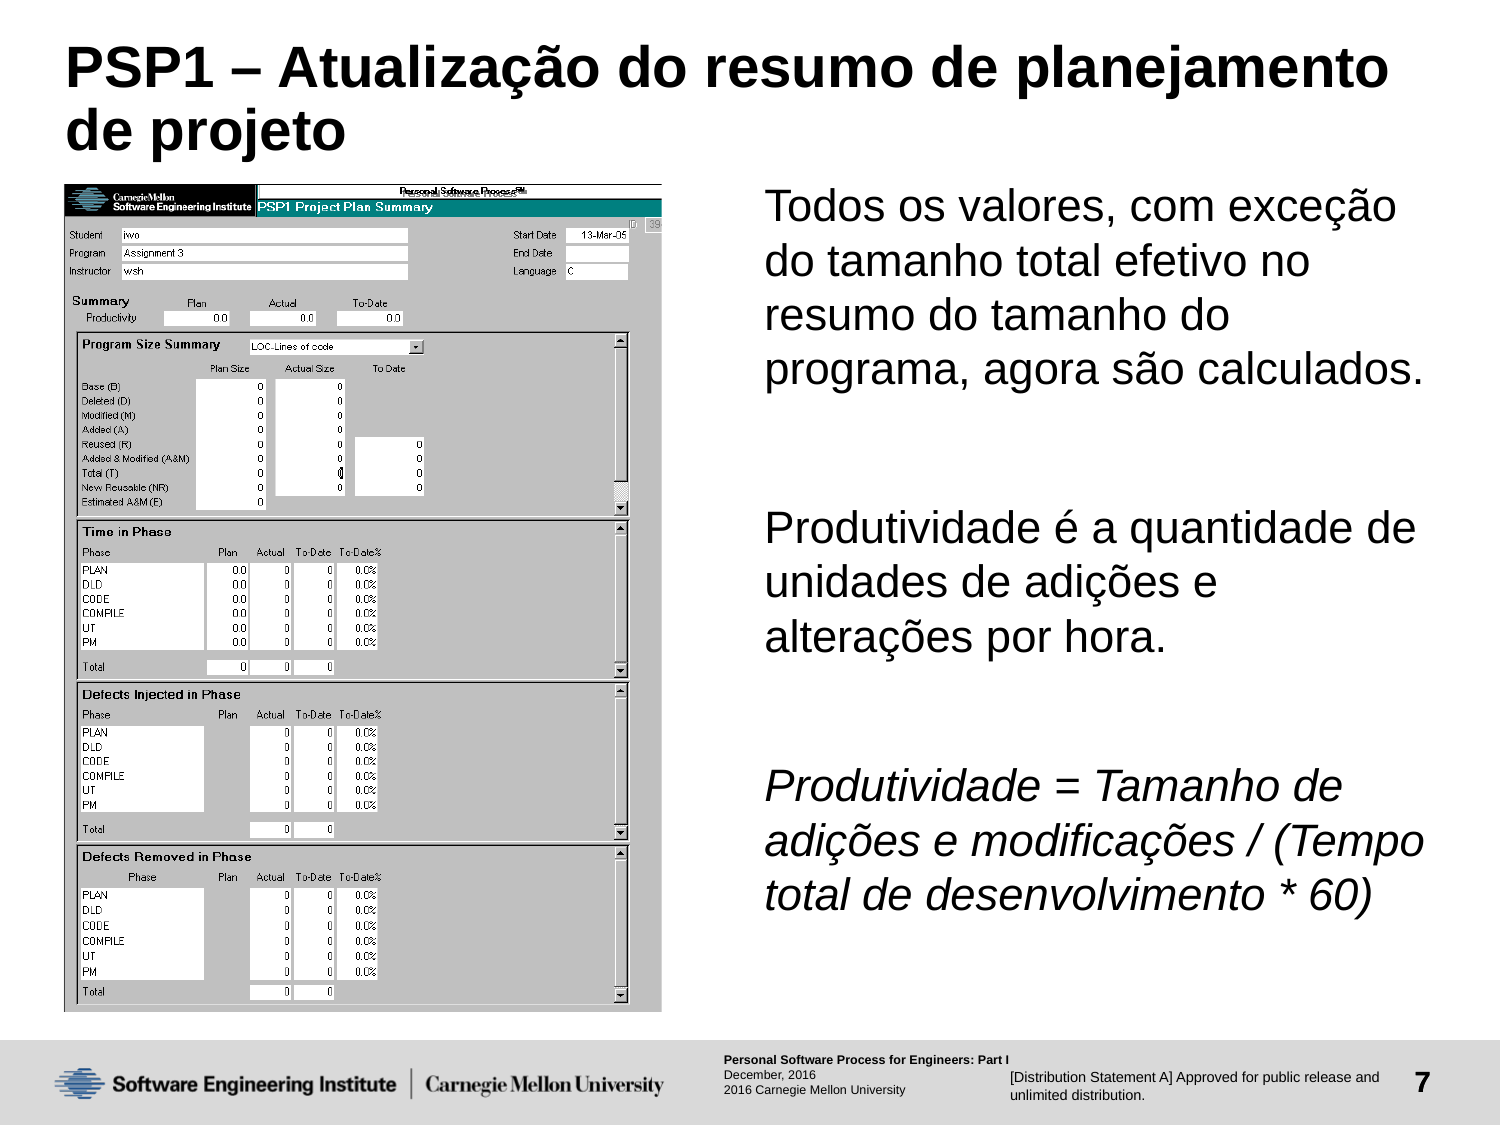

# PSP1 – Atualização do resumo de planejamento de projeto
Todos os valores, com exceção do tamanho total efetivo no resumo do tamanho do programa, agora são calculados.
Produtividade é a quantidade de unidades de adições e alterações por hora.
Produtividade = Tamanho de adições e modificações / (Tempo total de desenvolvimento * 60)